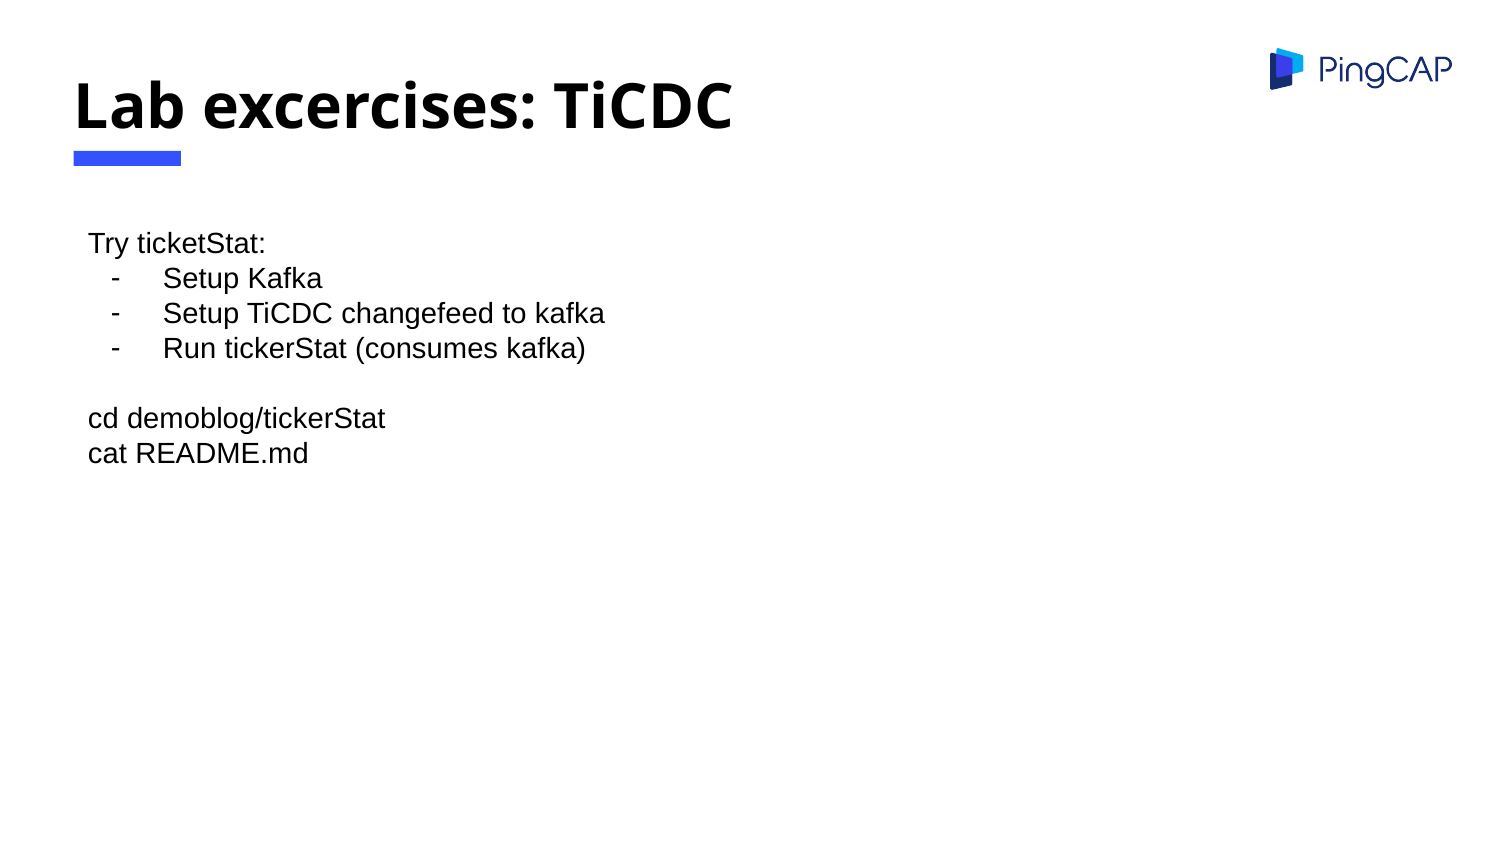

Lab excercises: TiCDC
Try ticketStat:
Setup Kafka
Setup TiCDC changefeed to kafka
Run tickerStat (consumes kafka)
cd demoblog/tickerStat
cat README.md